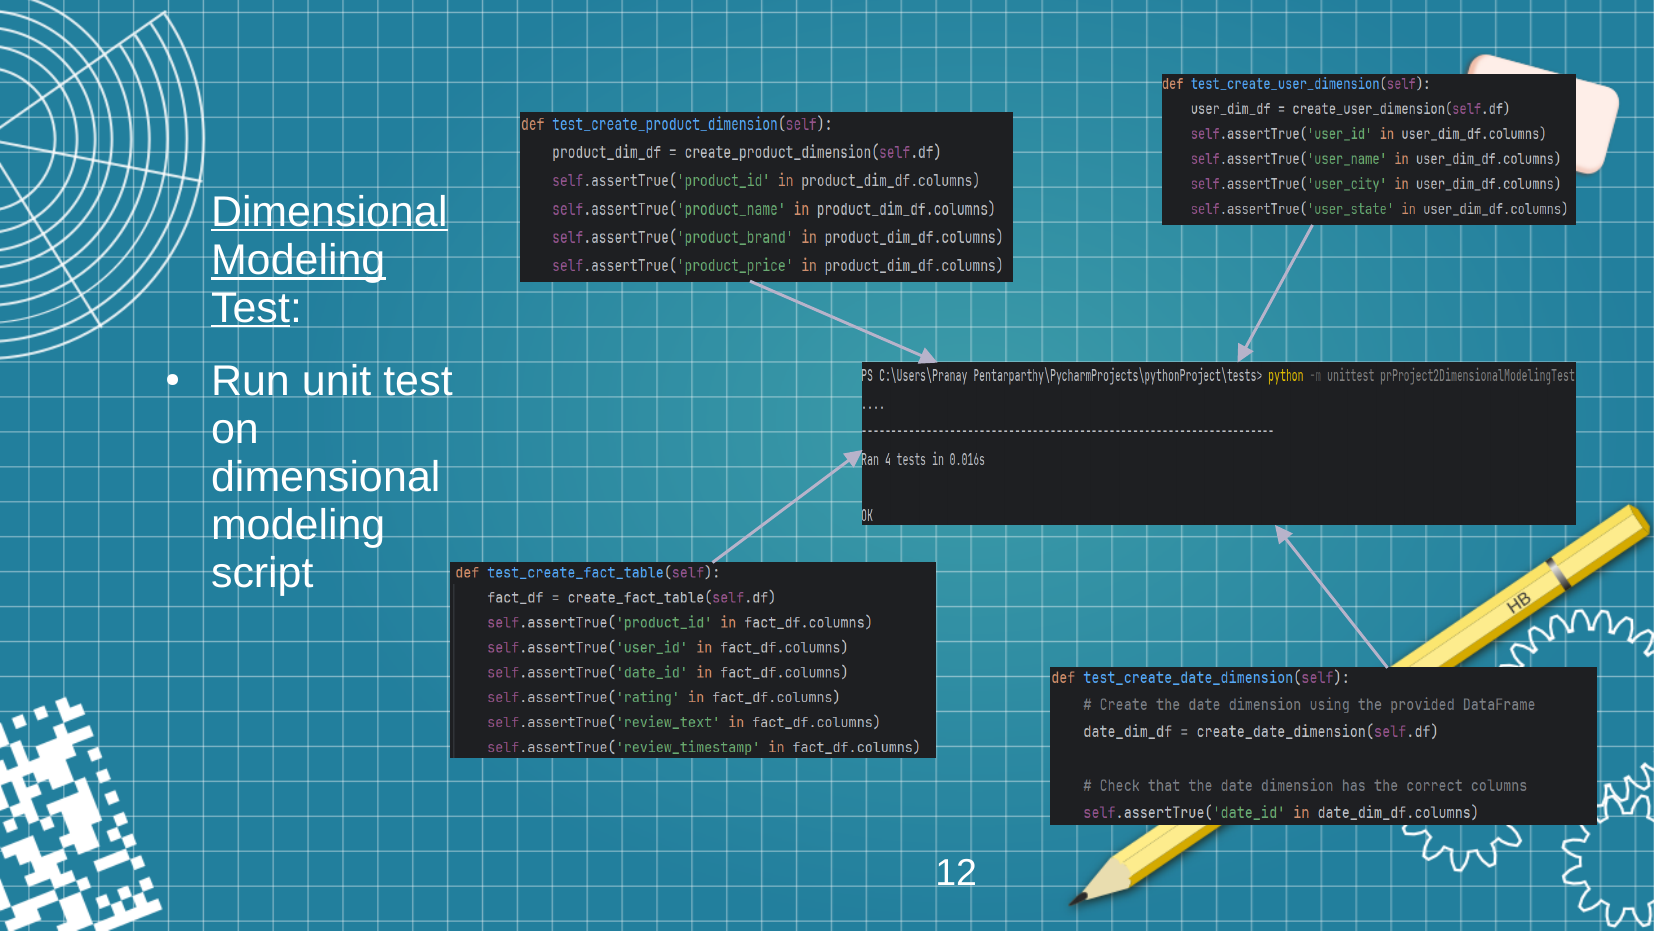

# Dimensional Modeling Test:
Run unit test on dimensional modeling script